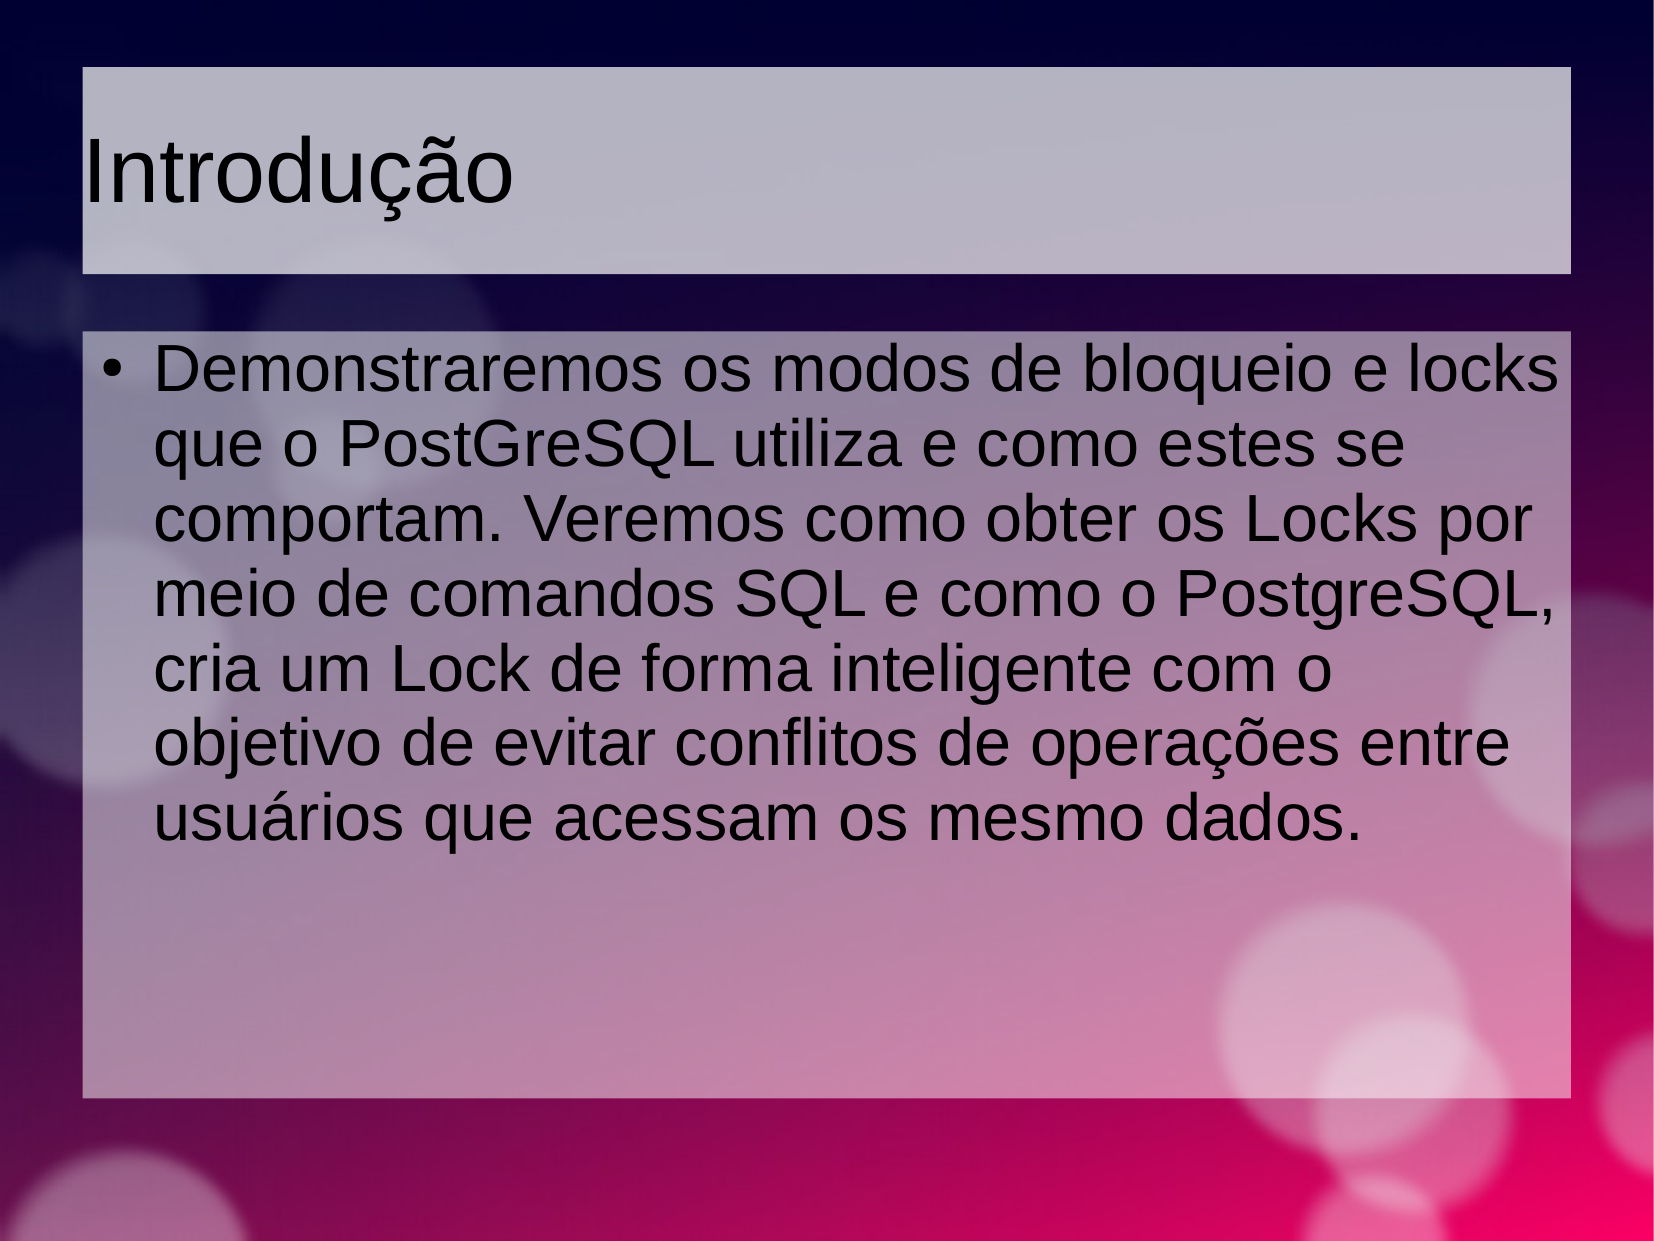

# Introdução
Demonstraremos os modos de bloqueio e locks que o PostGreSQL utiliza e como estes se comportam. Veremos como obter os Locks por meio de comandos SQL e como o PostgreSQL, cria um Lock de forma inteligente com o objetivo de evitar conflitos de operações entre usuários que acessam os mesmo dados.